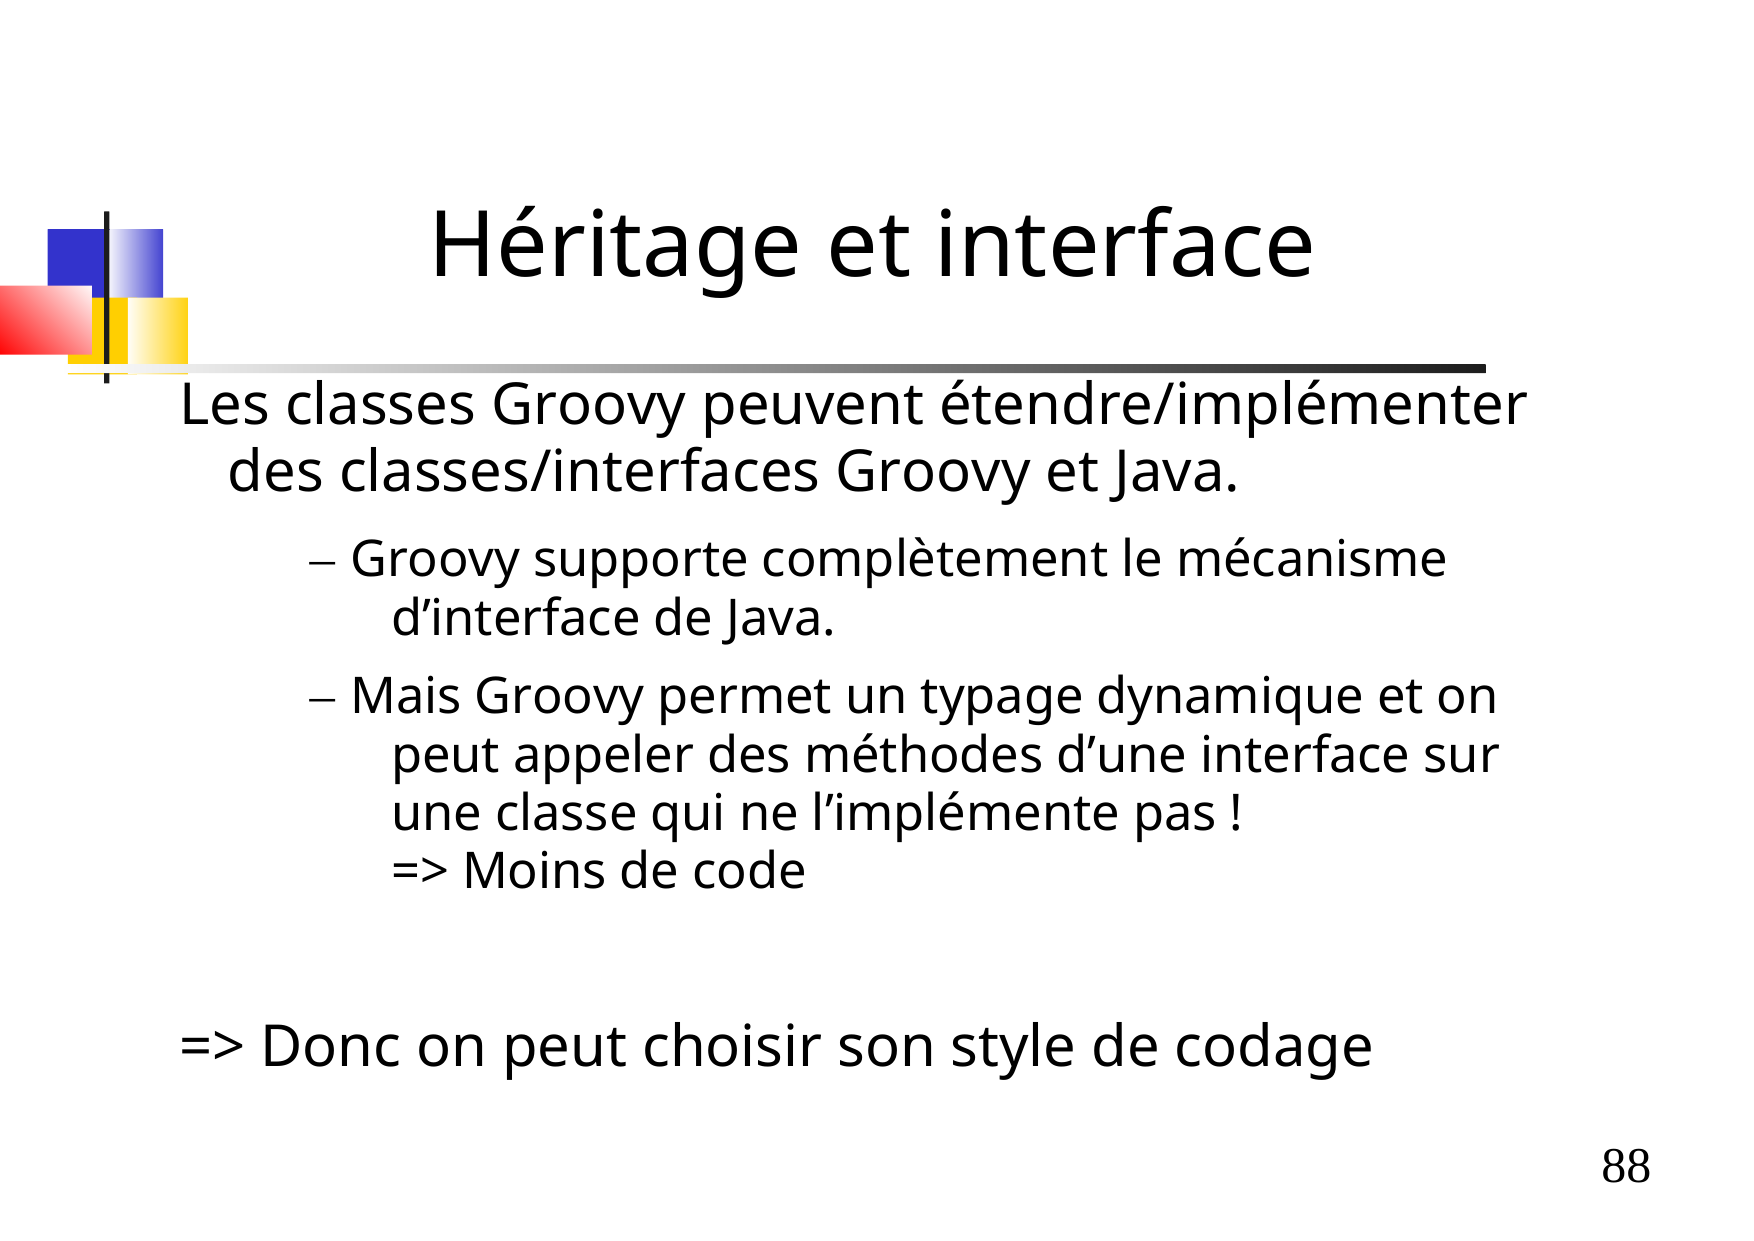

# Héritage et interface
Les classes Groovy peuvent étendre/implémenter des classes/interfaces Groovy et Java.
Groovy supporte complètement le mécanisme d’interface de Java.
Mais Groovy permet un typage dynamique et on peut appeler des méthodes d’une interface sur une classe qui ne l’implémente pas !
=> Moins de code
=> Donc on peut choisir son style de codage